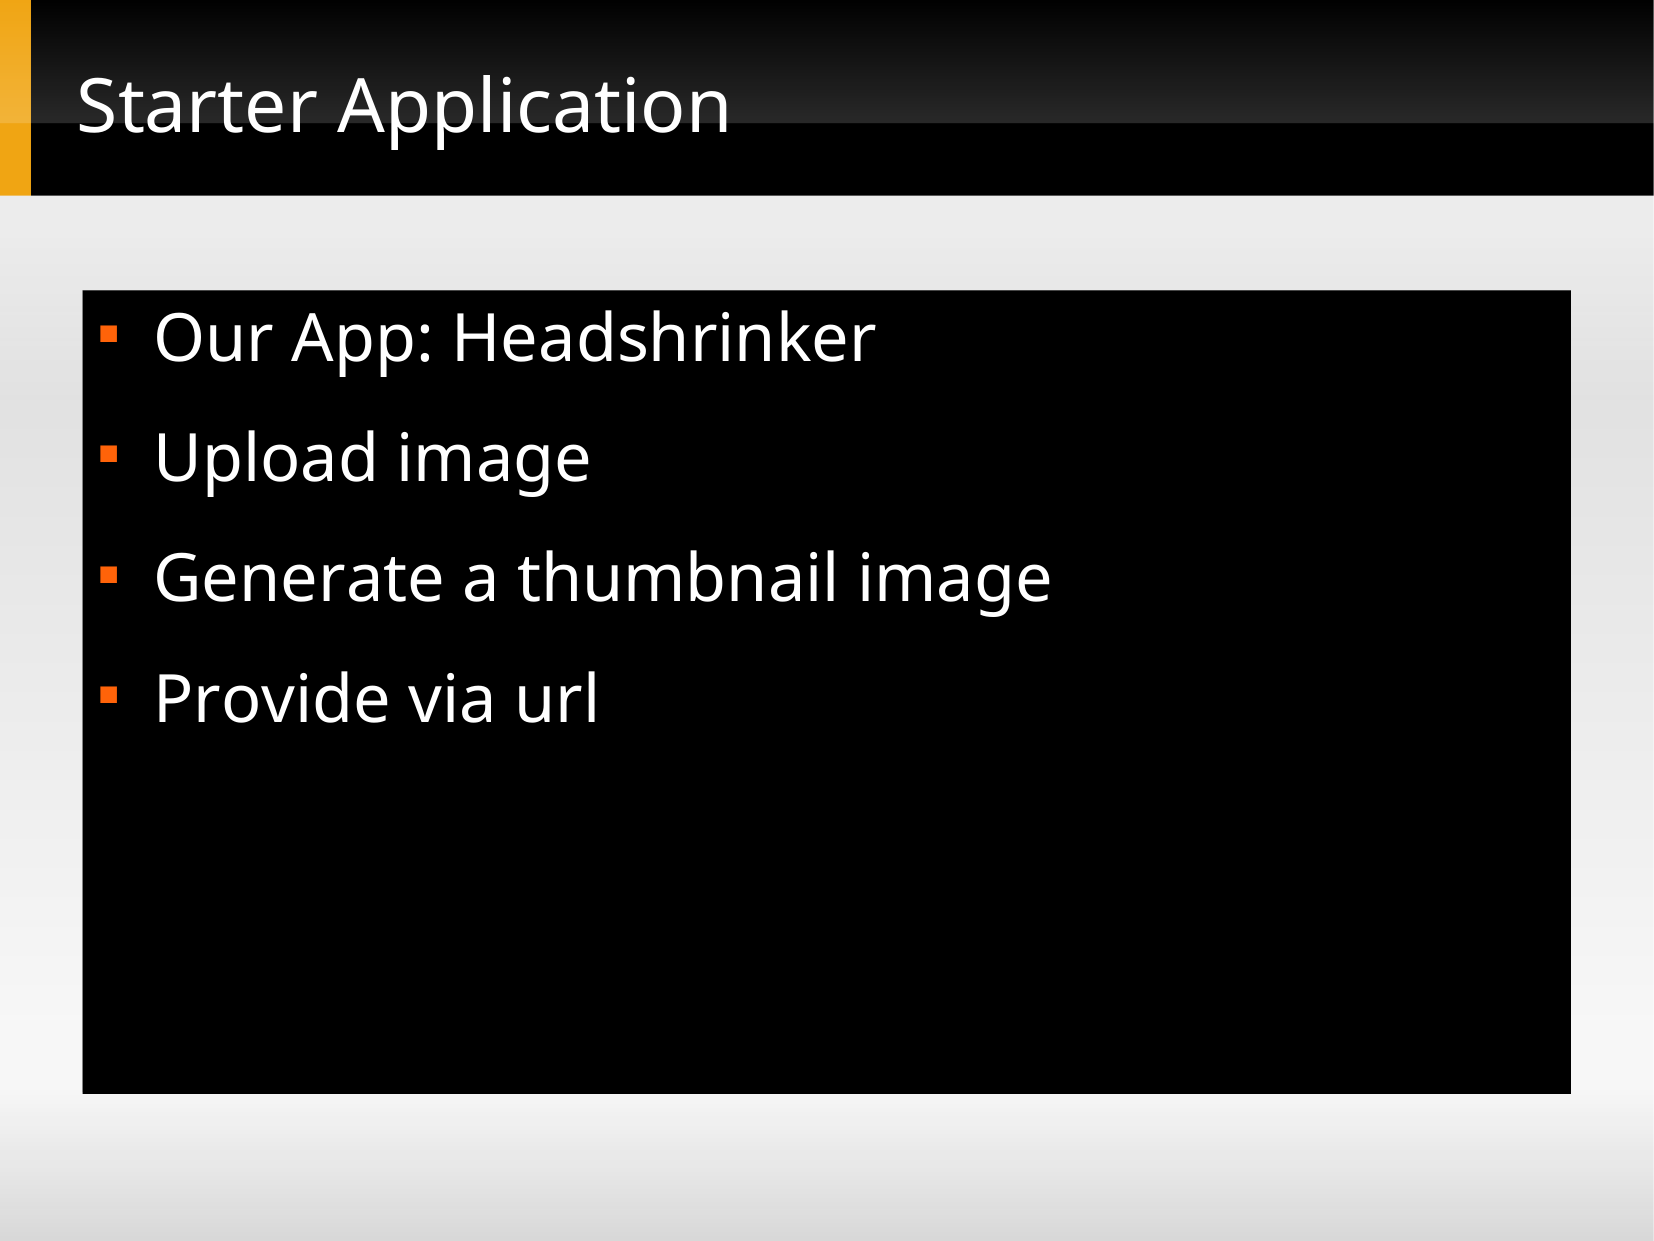

# Starter Application
Our App: Headshrinker
Upload image
Generate a thumbnail image
Provide via url